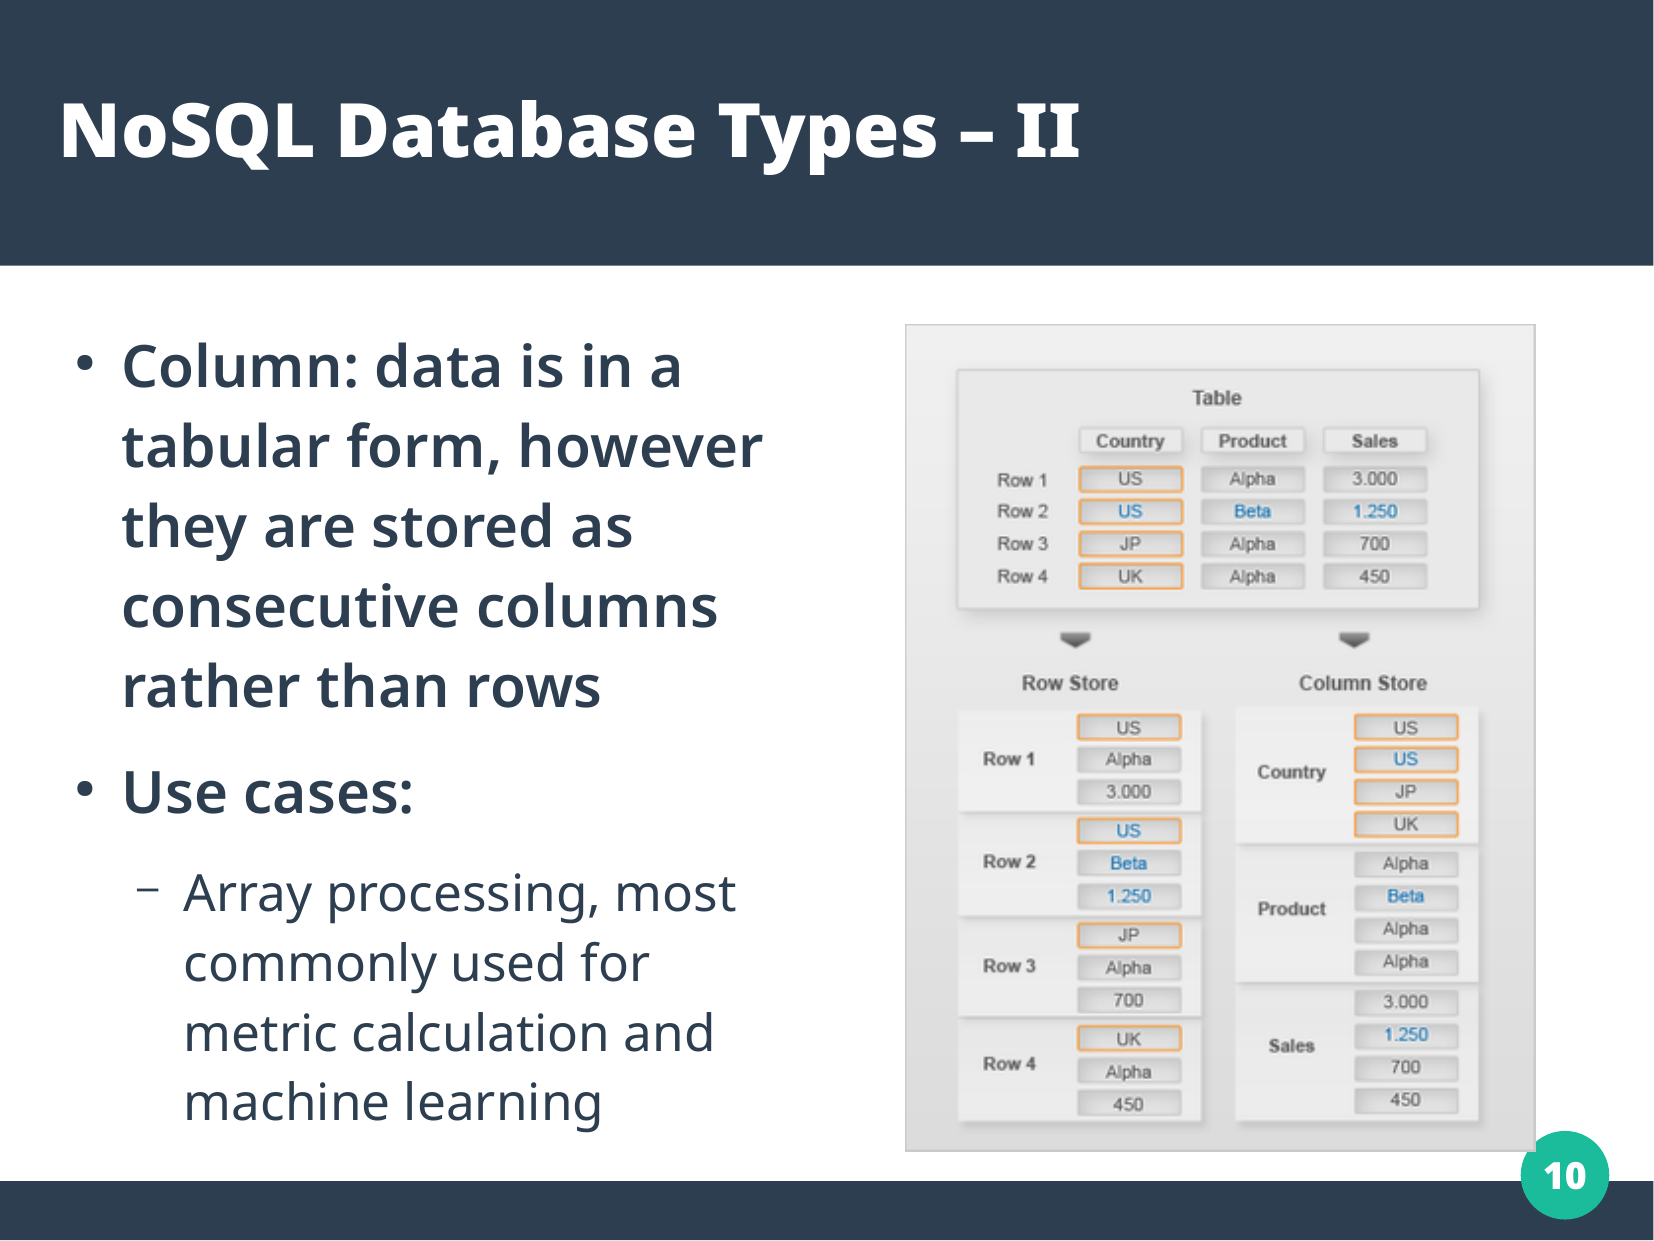

NoSQL Database Types – II
# Column: data is in a tabular form, however they are stored as consecutive columns rather than rows
Use cases:
Array processing, most commonly used for metric calculation and machine learning
10